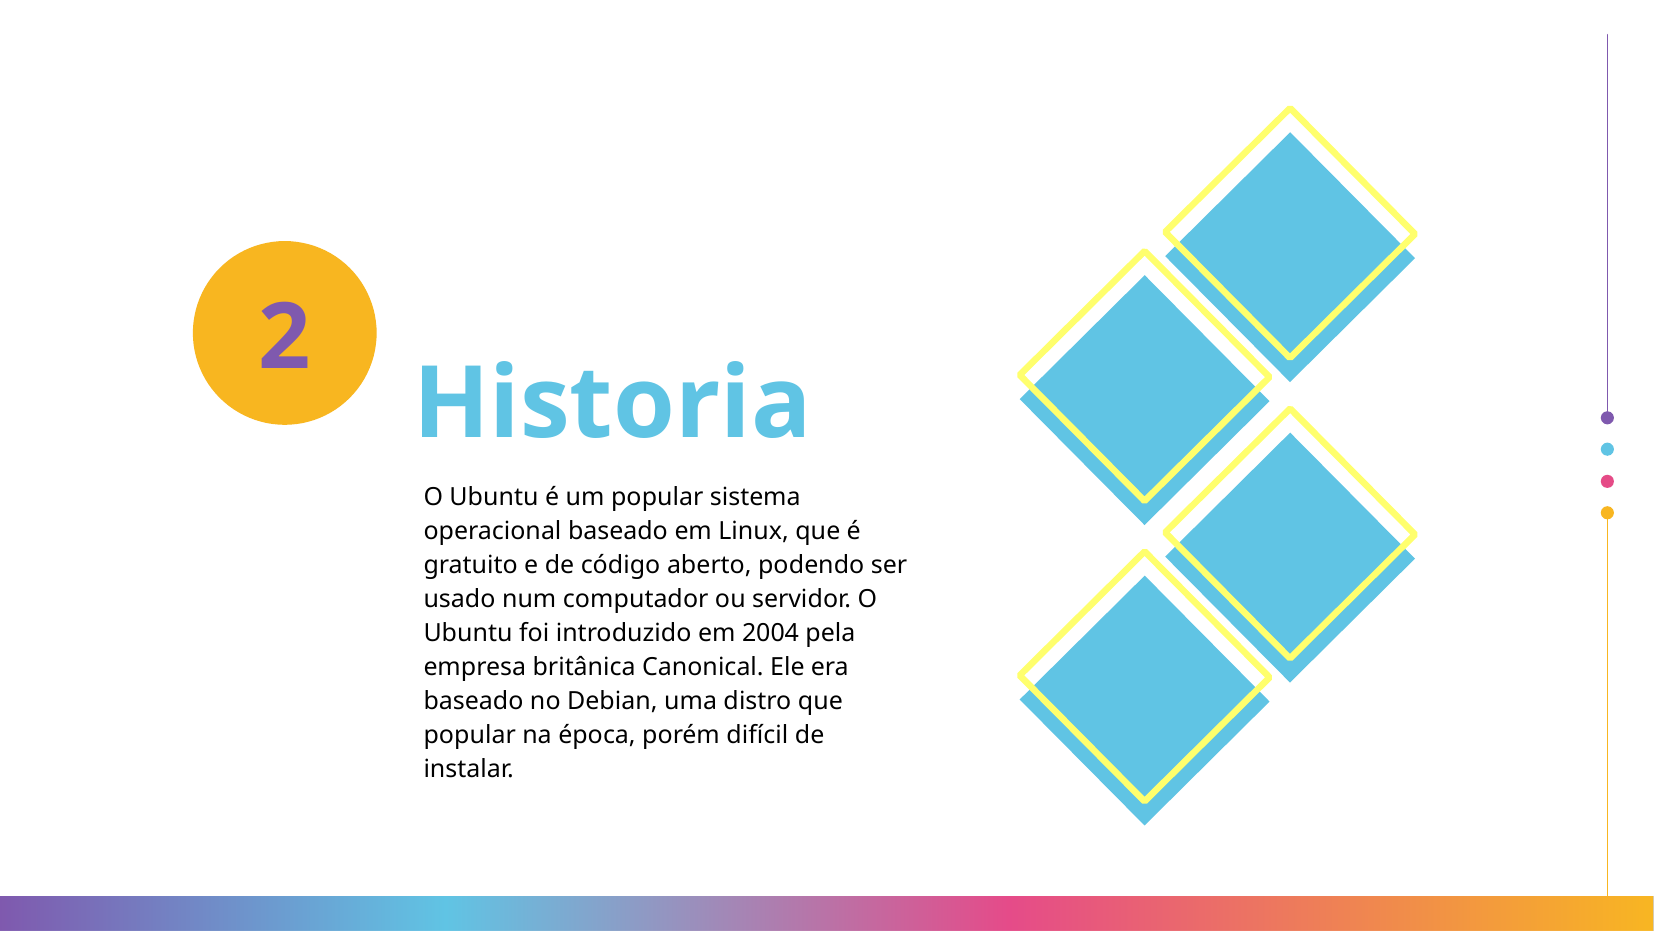

2
# Historia
O Ubuntu é um popular sistema operacional baseado em Linux, que é gratuito e de código aberto, podendo ser usado num computador ou servidor. O Ubuntu foi introduzido em 2004 pela empresa britânica Canonical. Ele era baseado no Debian, uma distro que popular na época, porém difícil de instalar.